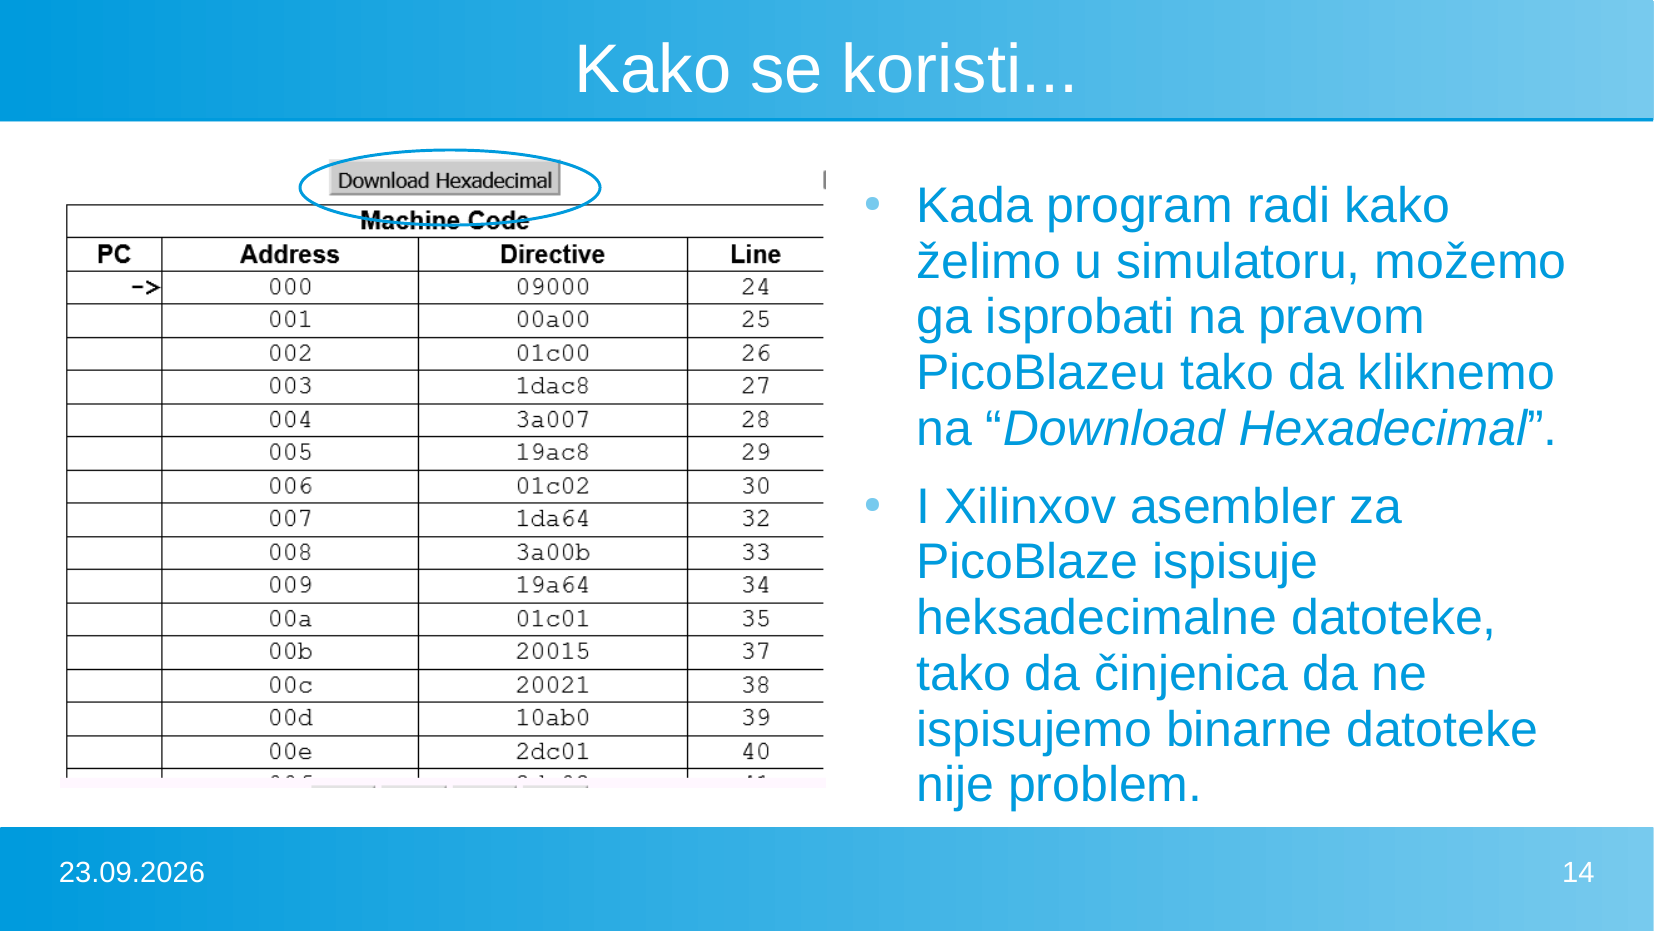

# Kako se koristi...
Kada program radi kako želimo u simulatoru, možemo ga isprobati na pravom PicoBlazeu tako da kliknemo na “Download Hexadecimal”.
I Xilinxov asembler za PicoBlaze ispisuje heksadecimalne datoteke, tako da činjenica da ne ispisujemo binarne datoteke nije problem.
14